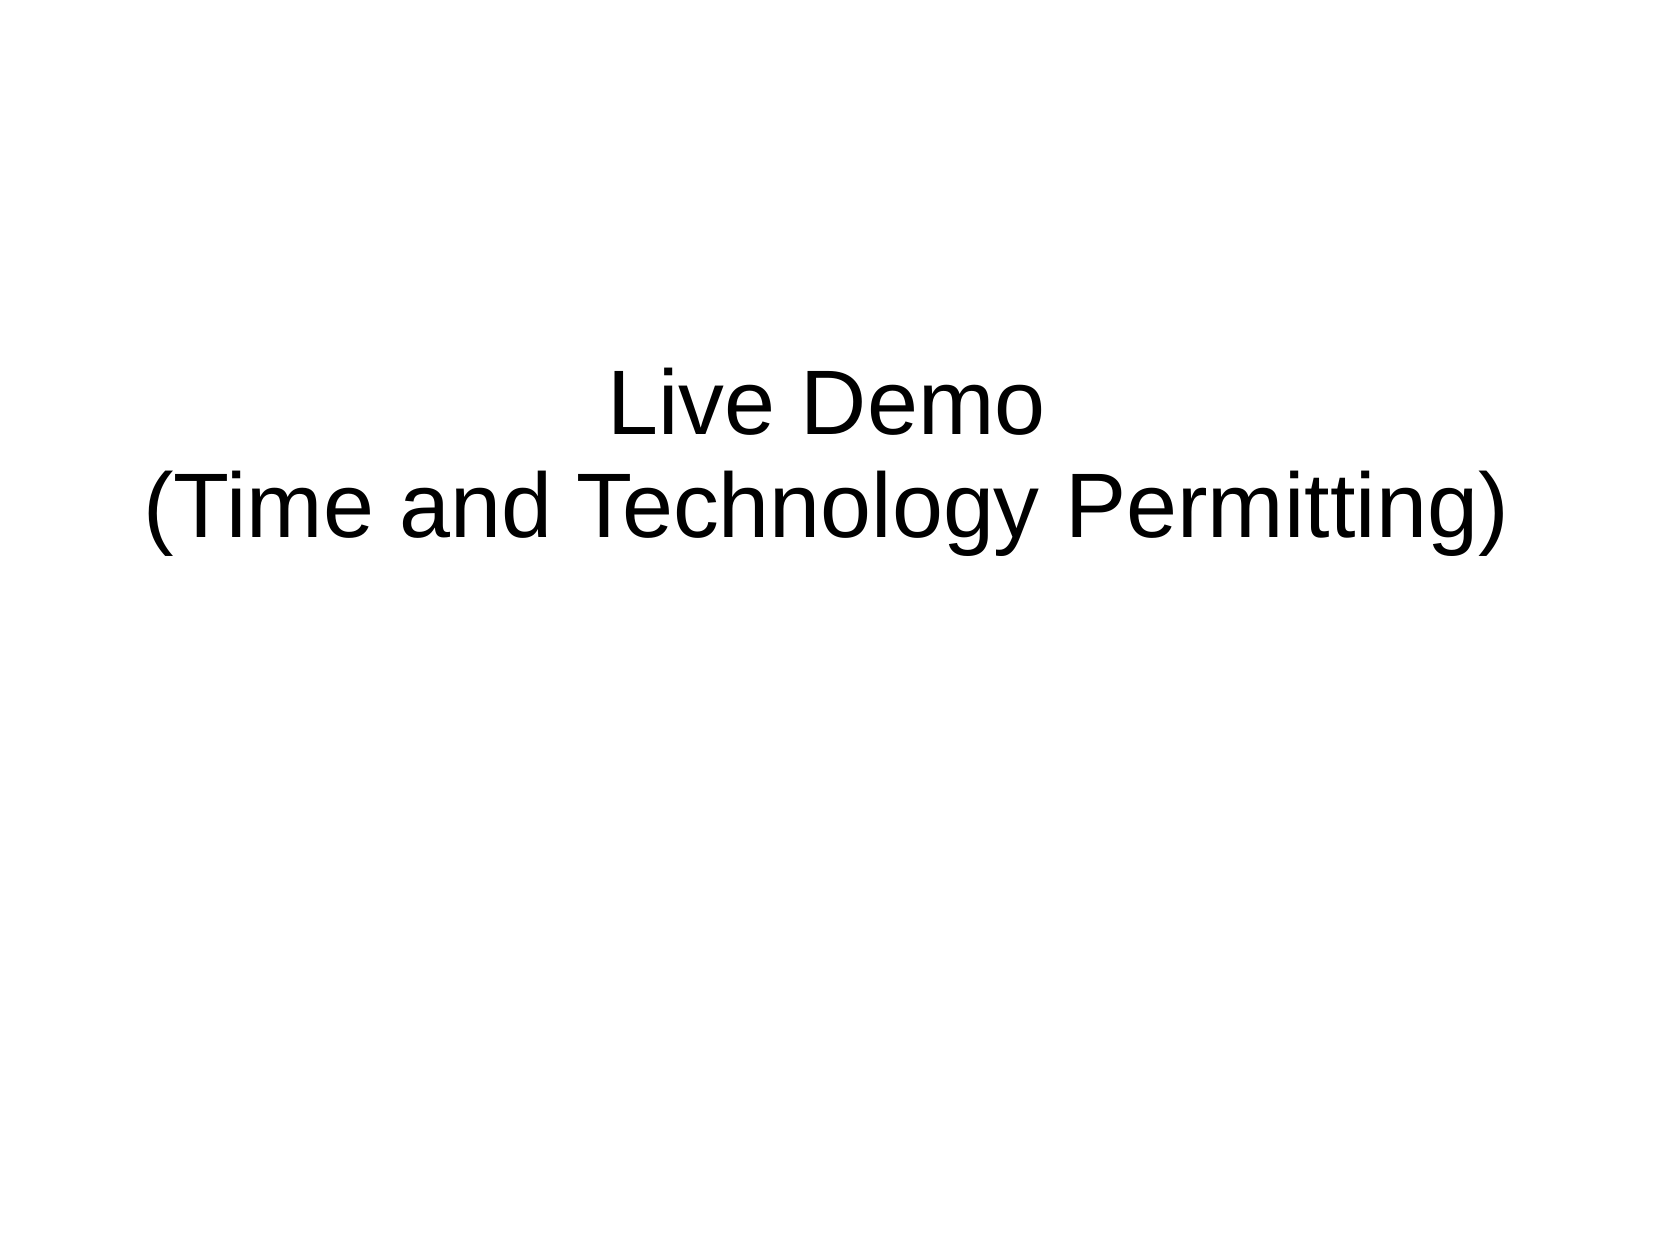

# Live Demo (Time and Technology Permitting)